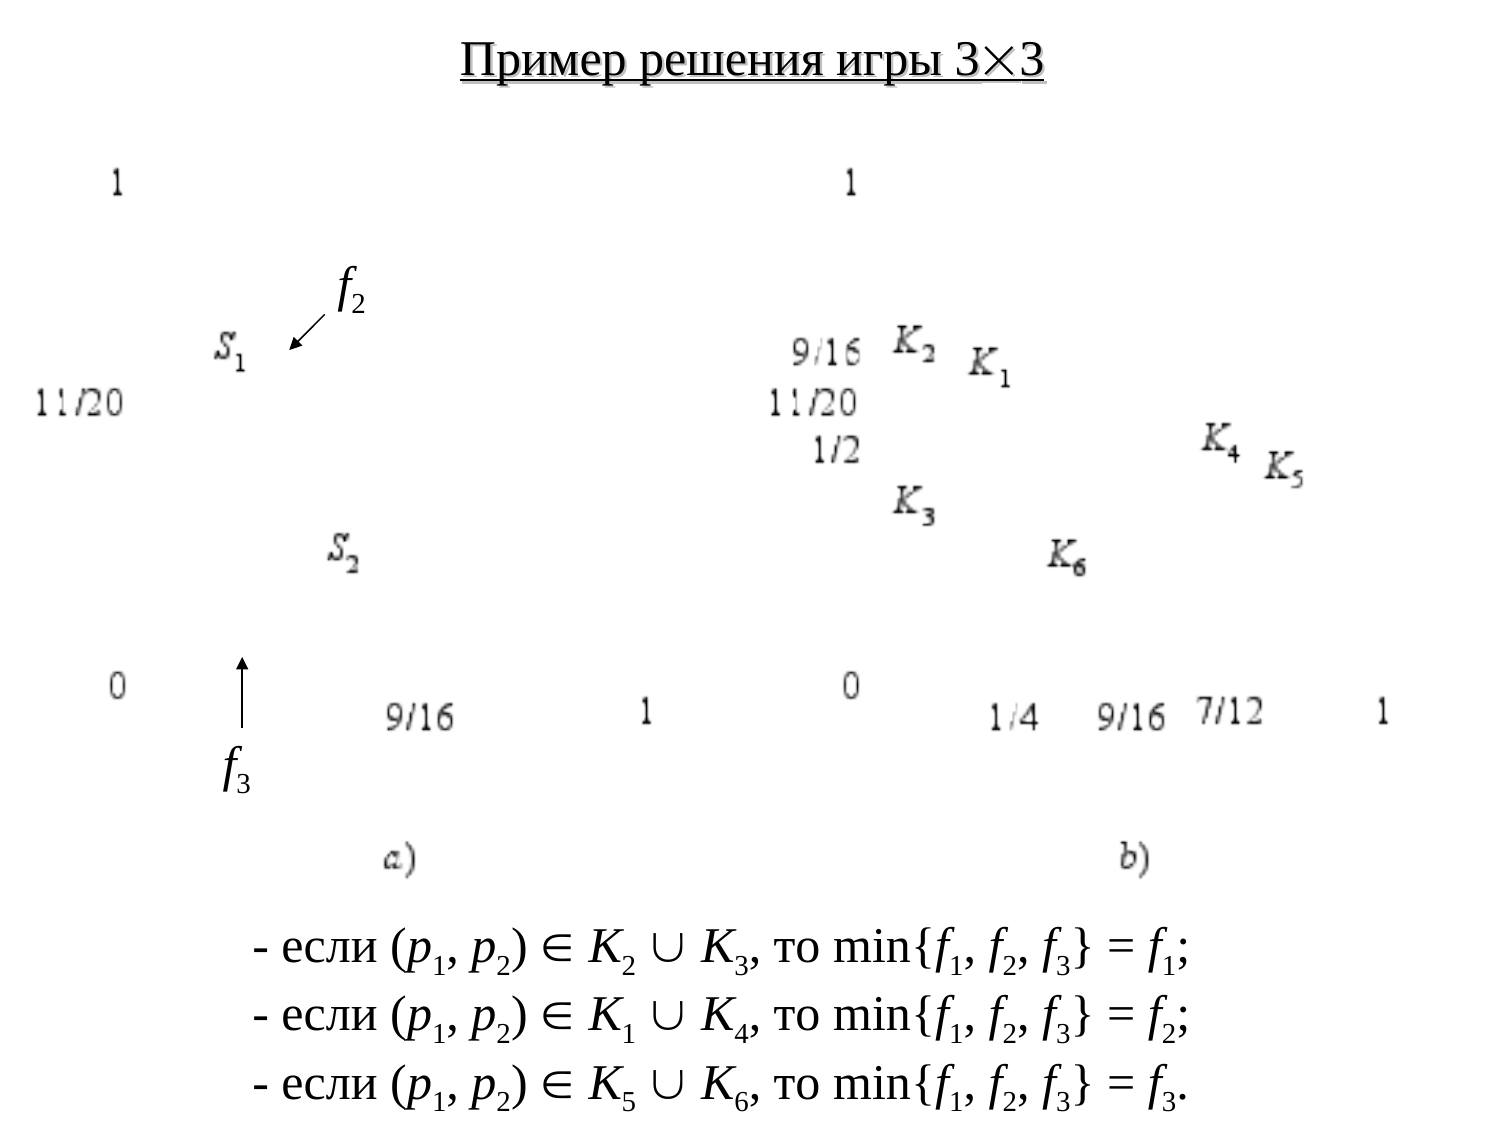

Пример решения игры 33
f2
f3
- если (p1, p2)  K2  K3, то min{f1, f2, f3} = f1;
- если (p1, p2)  K1  K4, то min{f1, f2, f3} = f2;
- если (p1, p2)  K5  K6, то min{f1, f2, f3} = f3.